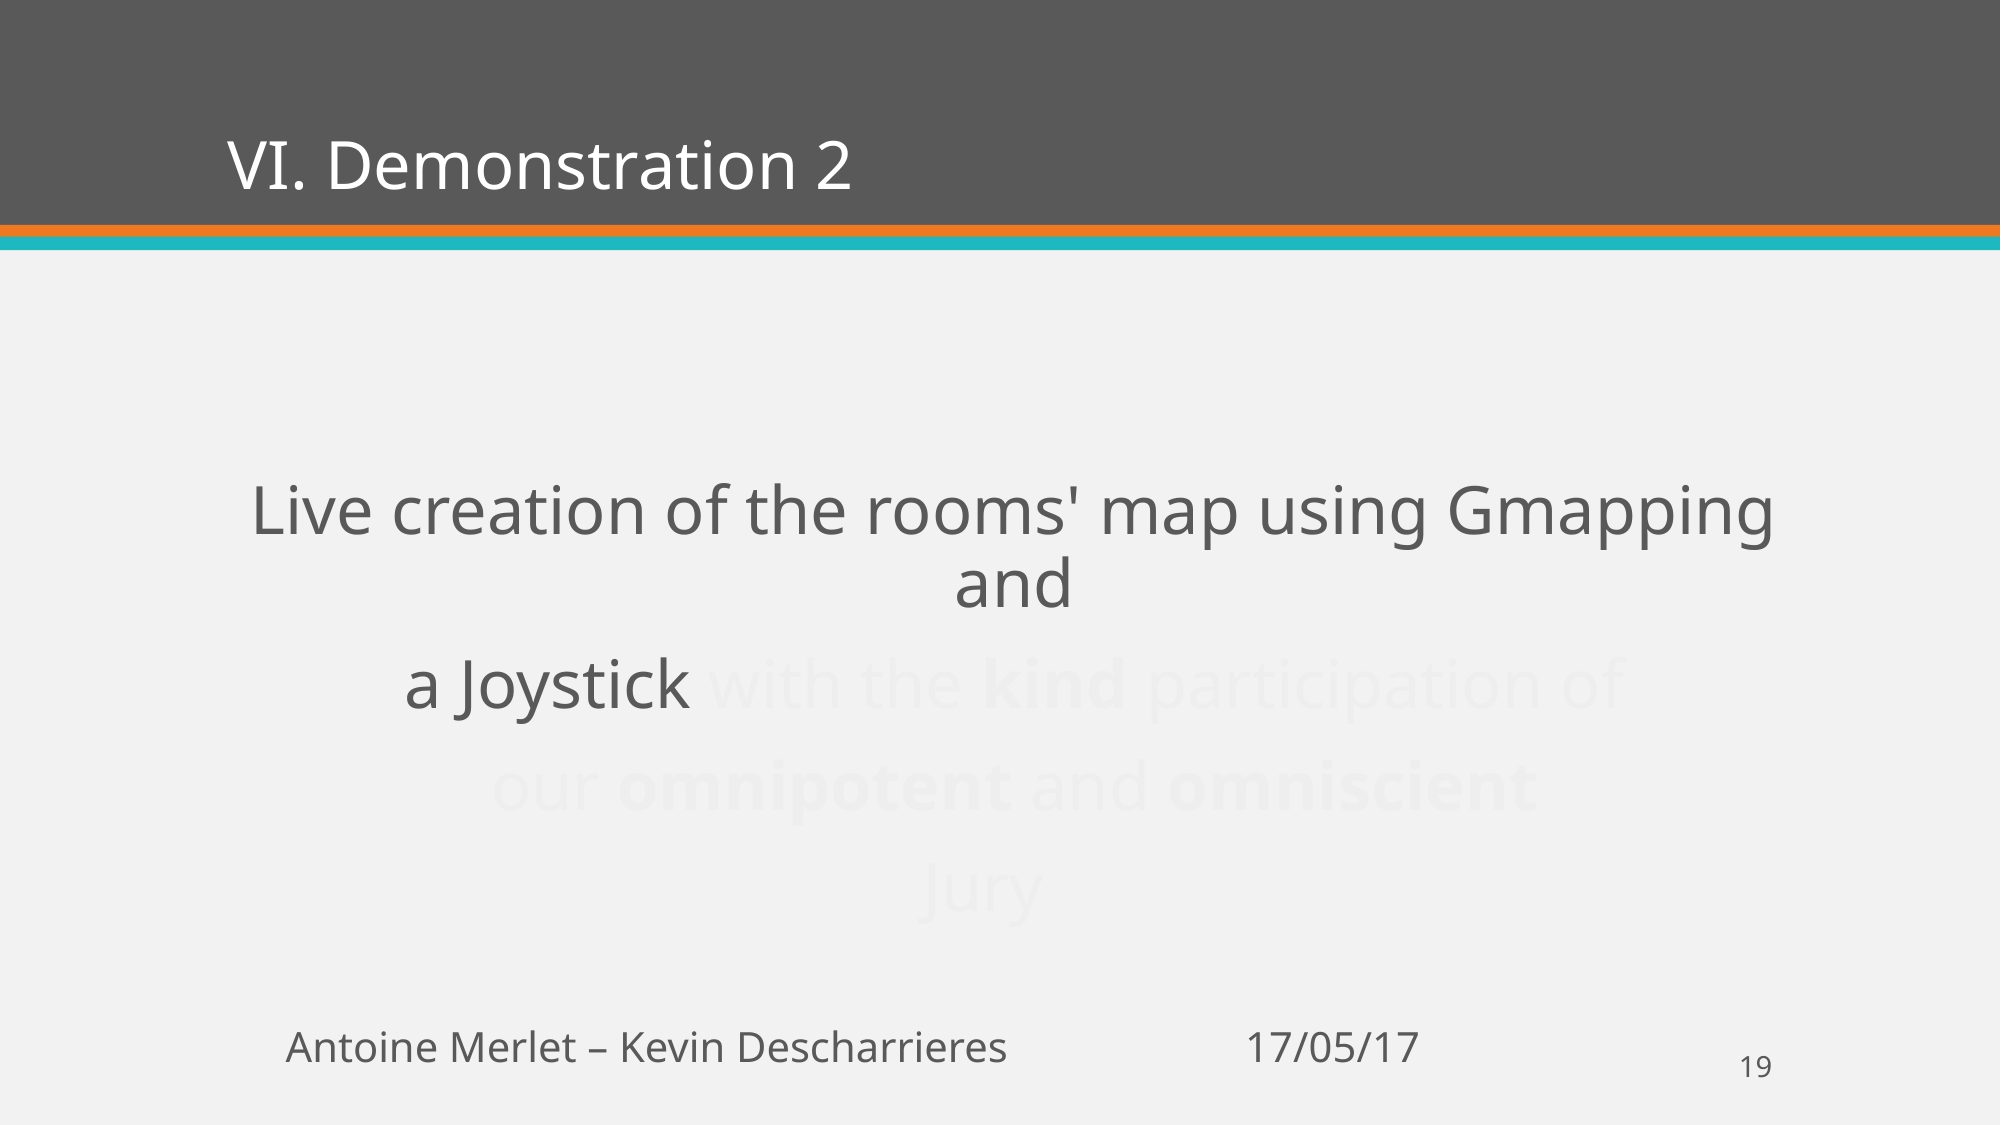

# VI. Demonstration 2
Live creation of the rooms' map using Gmapping and
 a Joystick with the kind participation of
our omnipotent and omniscient
Jury
Antoine Merlet – Kevin Descharrieres	 			17/05/17